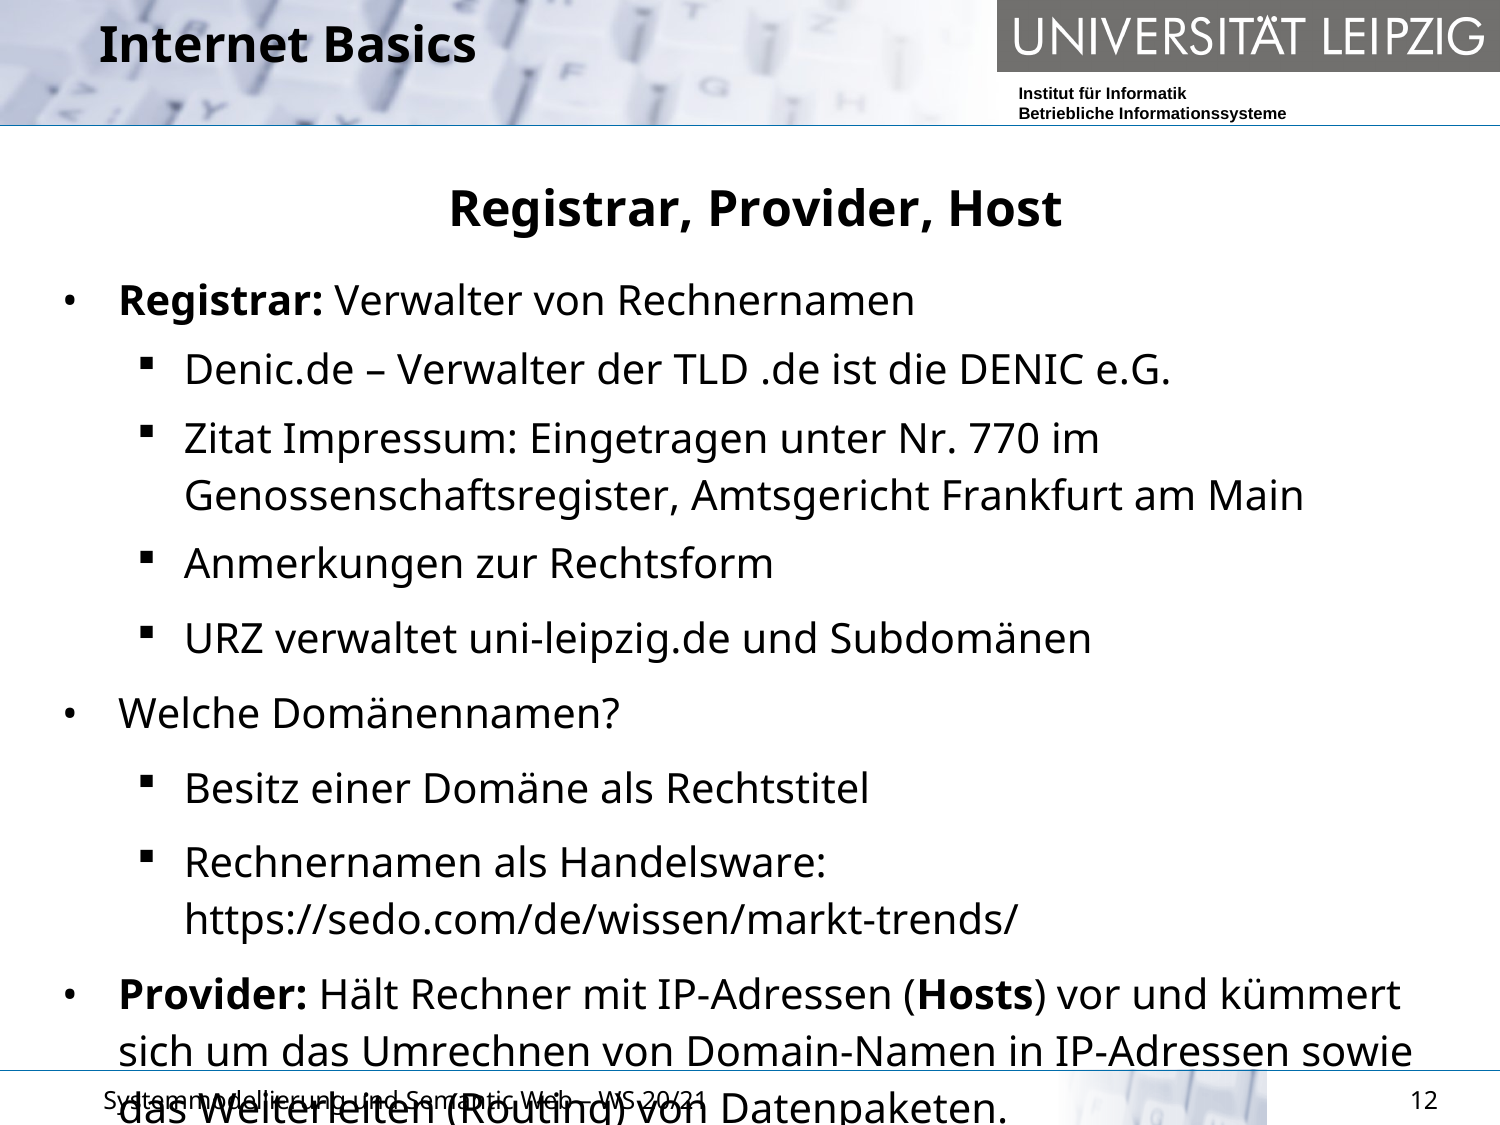

Internet Basics
# Registrar, Provider, Host
Registrar: Verwalter von Rechnernamen
Denic.de – Verwalter der TLD .de ist die DENIC e.G.
Zitat Impressum: Eingetragen unter Nr. 770 im Genossenschaftsregister, Amtsgericht Frankfurt am Main
Anmerkungen zur Rechtsform
URZ verwaltet uni-leipzig.de und Subdomänen
Welche Domänennamen?
Besitz einer Domäne als Rechtstitel
Rechnernamen als Handelsware: https://sedo.com/de/wissen/markt-trends/
Provider: Hält Rechner mit IP-Adressen (Hosts) vor und kümmert sich um das Umrechnen von Domain-Namen in IP-Adressen sowie das Weiterleiten (Routing) von Datenpaketen.
Systemmodellierung und Semantic Web – WS 20/21
12